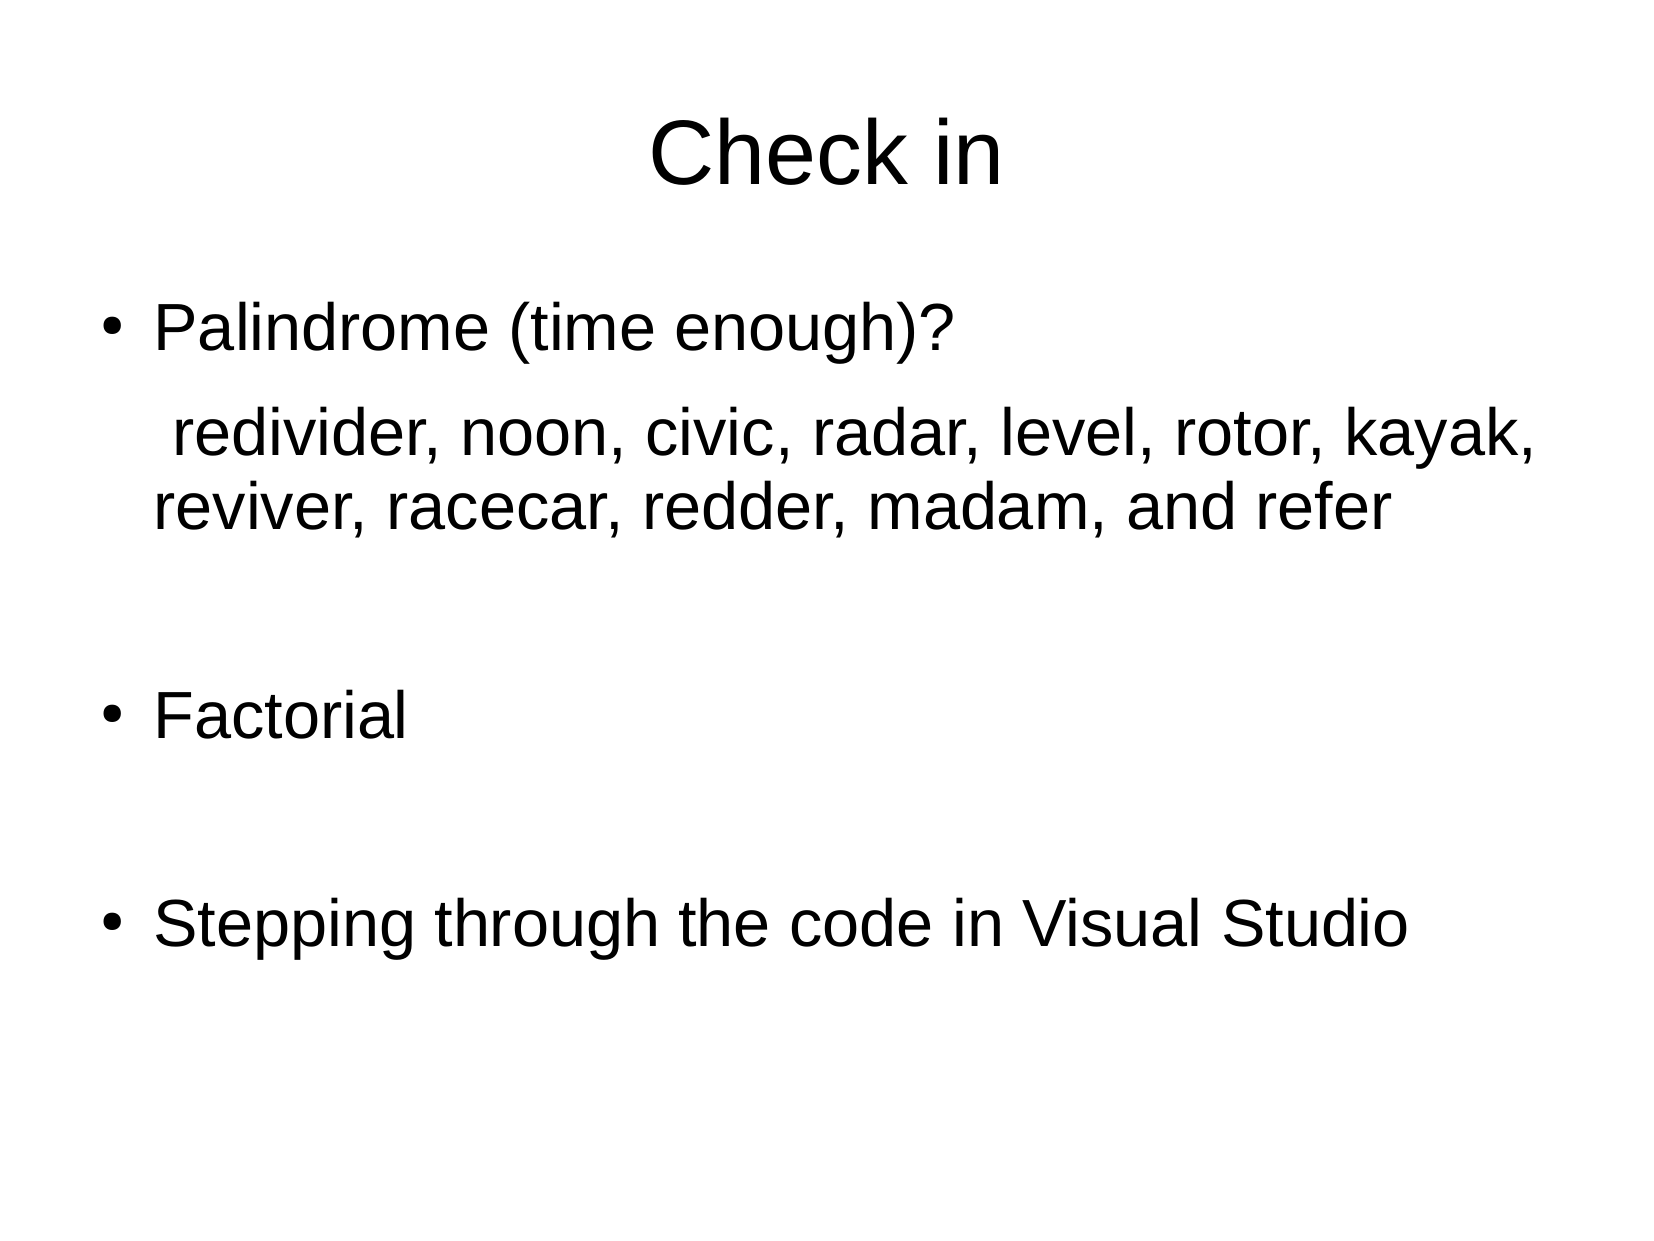

# Check in
Palindrome (time enough)?
 redivider, noon, civic, radar, level, rotor, kayak, reviver, racecar, redder, madam, and refer
Factorial
Stepping through the code in Visual Studio